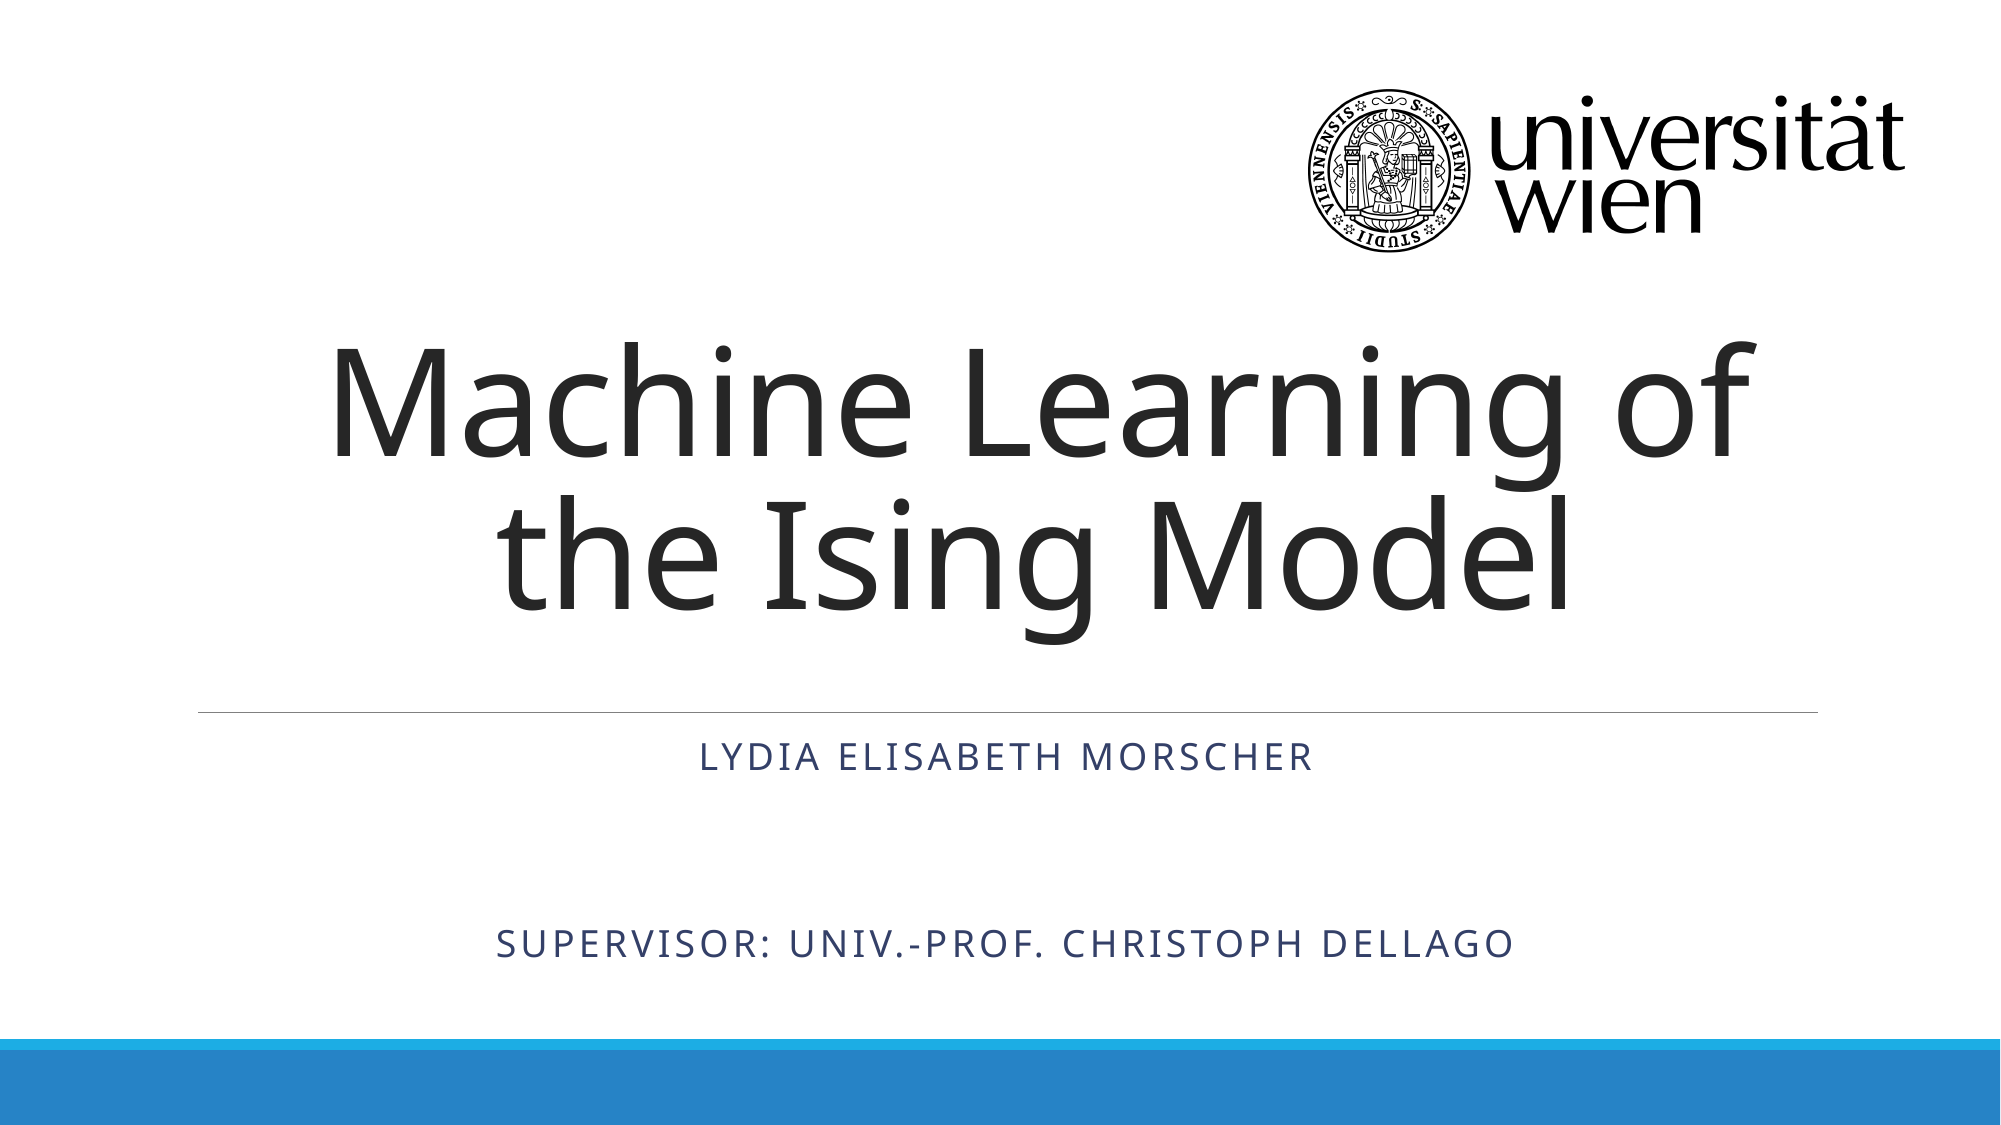

# Machine Learning of the Ising Model
Lydia Elisabeth Morscher
Supervisor: Univ.-Prof. Christoph Dellago